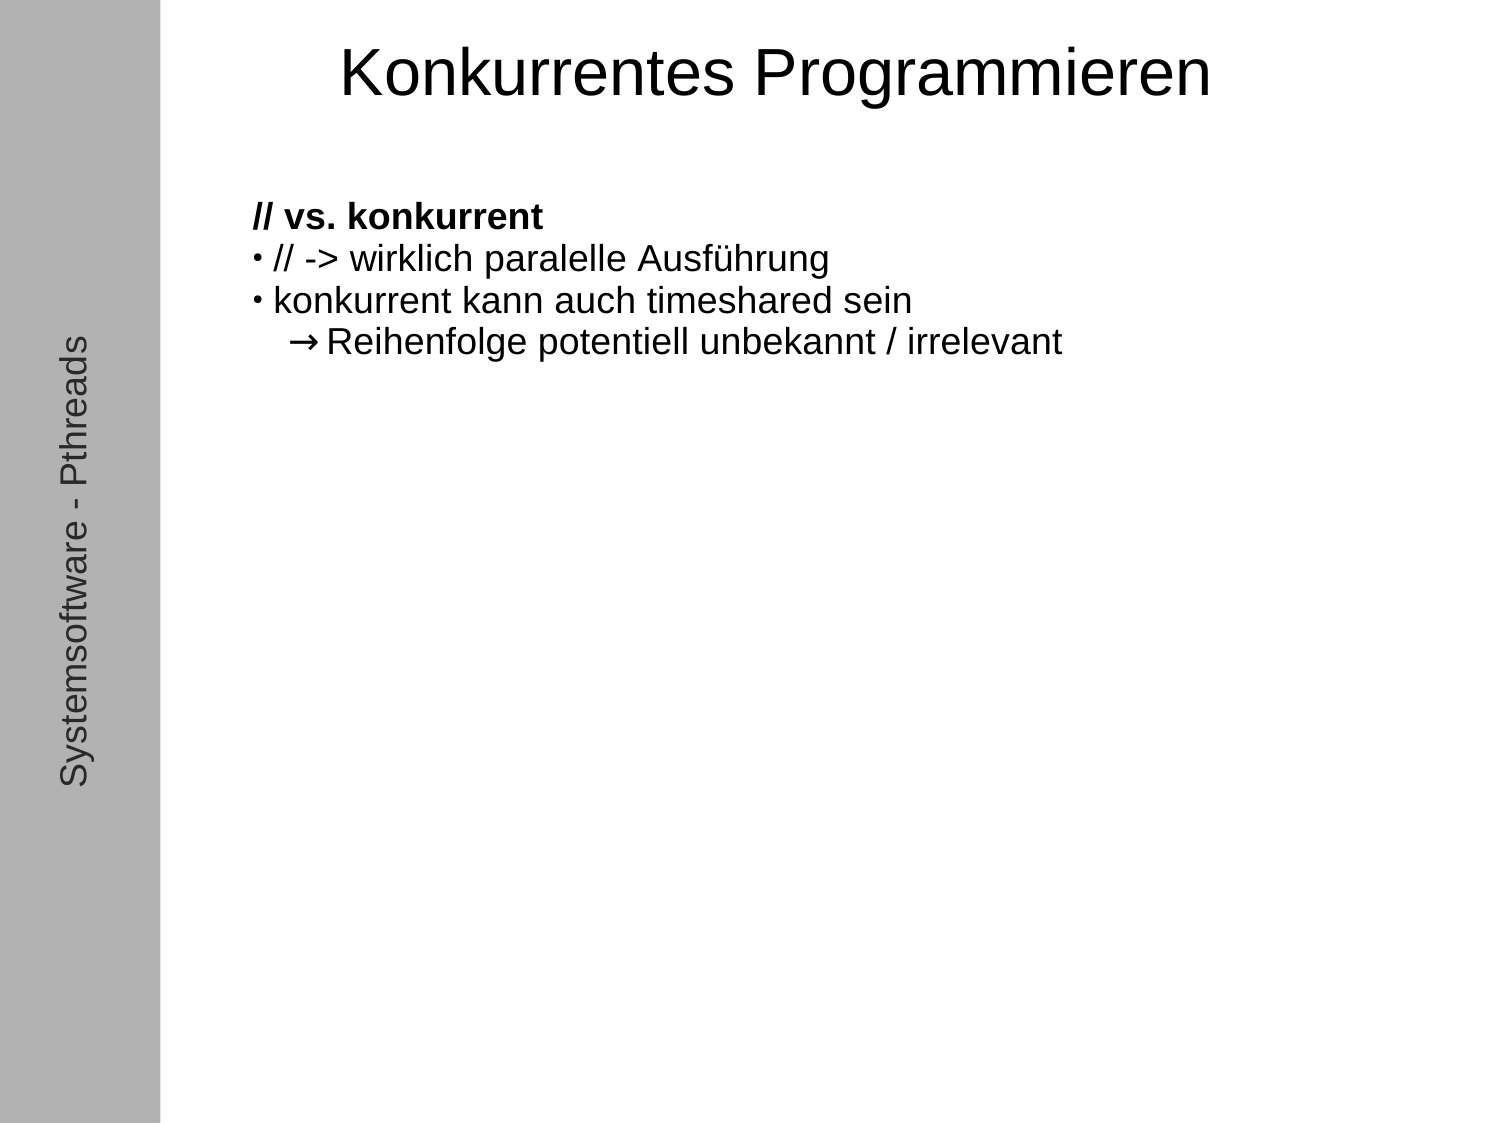

Konkurrentes Programmieren
// vs. konkurrent
// -> wirklich paralelle Ausführung
konkurrent kann auch timeshared sein
Reihenfolge potentiell unbekannt / irrelevant
Systemsoftware - Pthreads